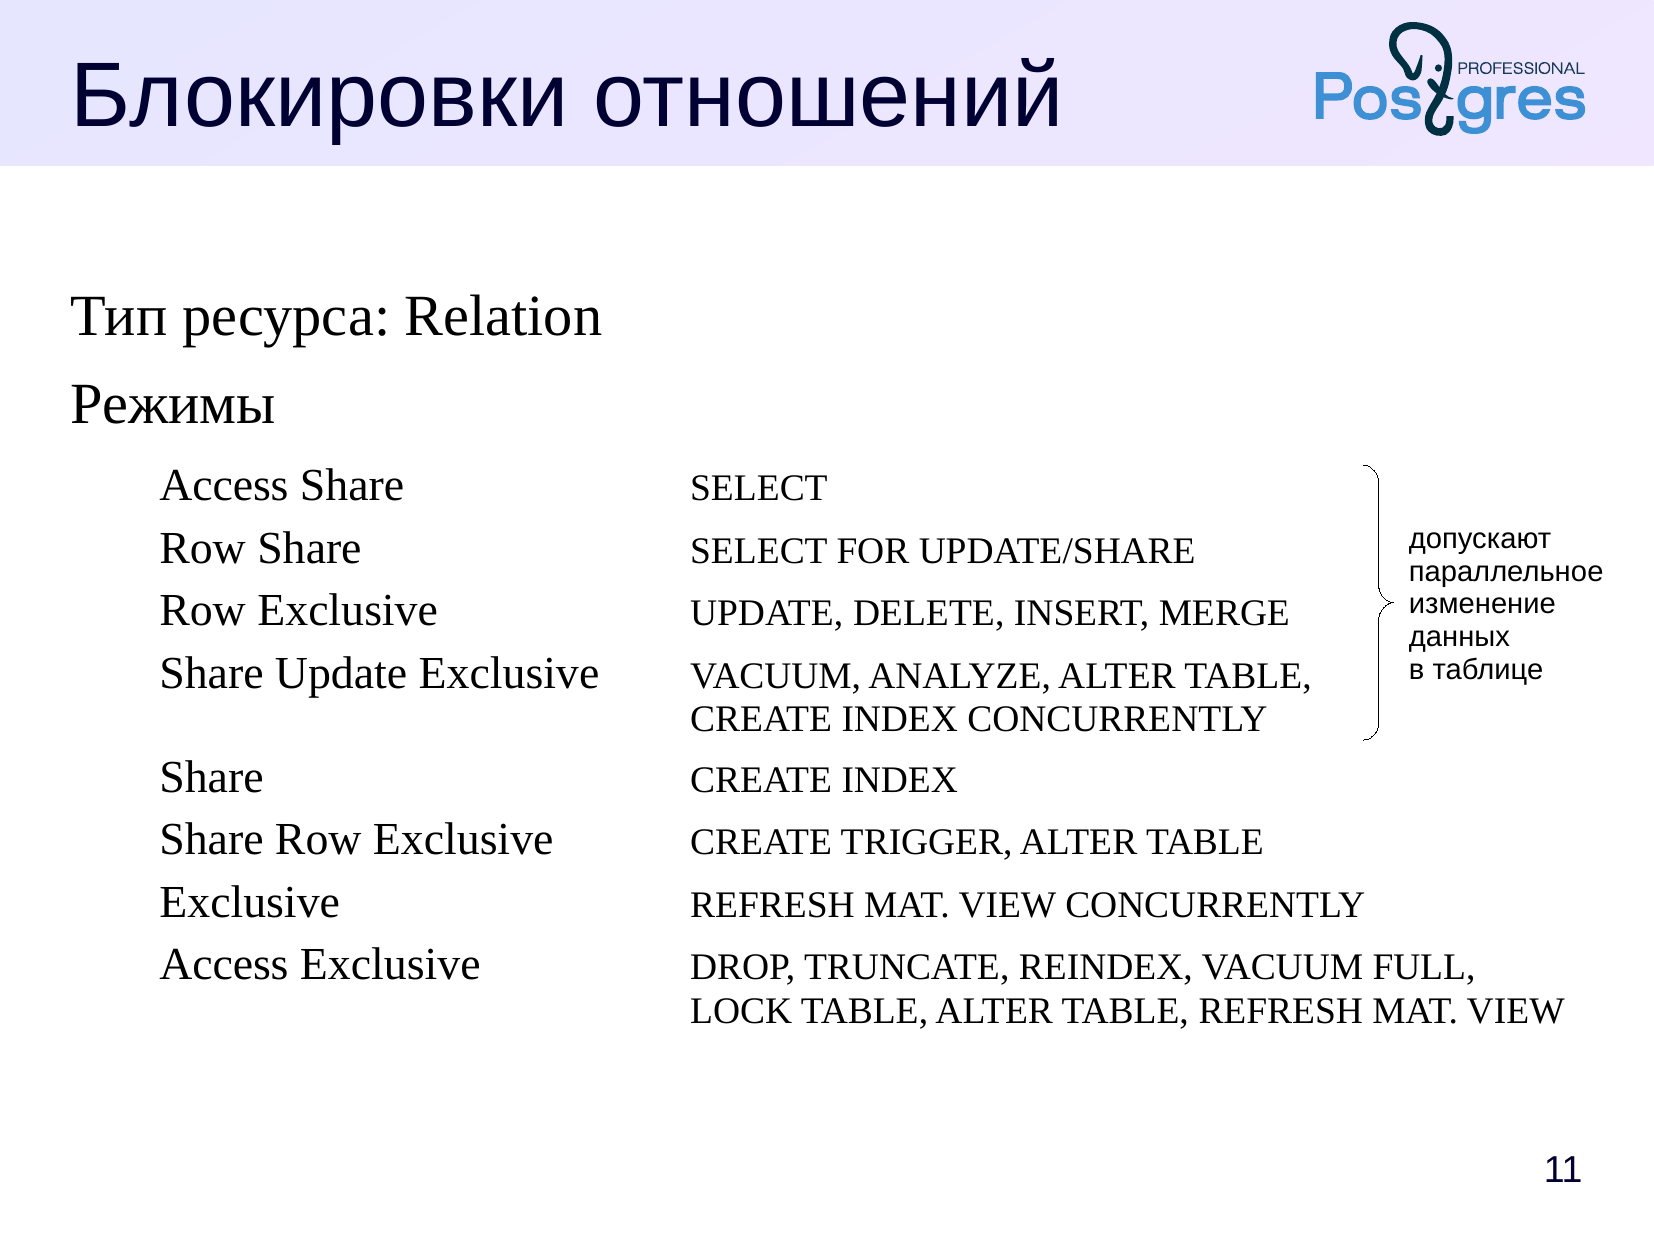

# Блокировки отношений
Тип ресурса: Relation
Режимы
Access Share	SELECT
Row Share	SELECT FOR UPDATE/SHARE
Row Exclusive	UPDATE, DELETE, INSERT, MERGE
Share Update Exclusive	VACUUM, ANALYZE, ALTER TABLE,
 	СREATE INDEX CONCURRENTLY
Share	CREATE INDEX
Share Row Exclusive	CREATE TRIGGER, ALTER TABLE
Exclusive	REFRESH MAT. VIEW CONCURRENTLY
Access Exclusive	DROP, TRUNCATE, REINDEX, VACUUM FULL,
 	LOCK TABLE, ALTER TABLE, REFRESH MAT. VIEW
допускают
параллельное
изменение
данных
в таблице